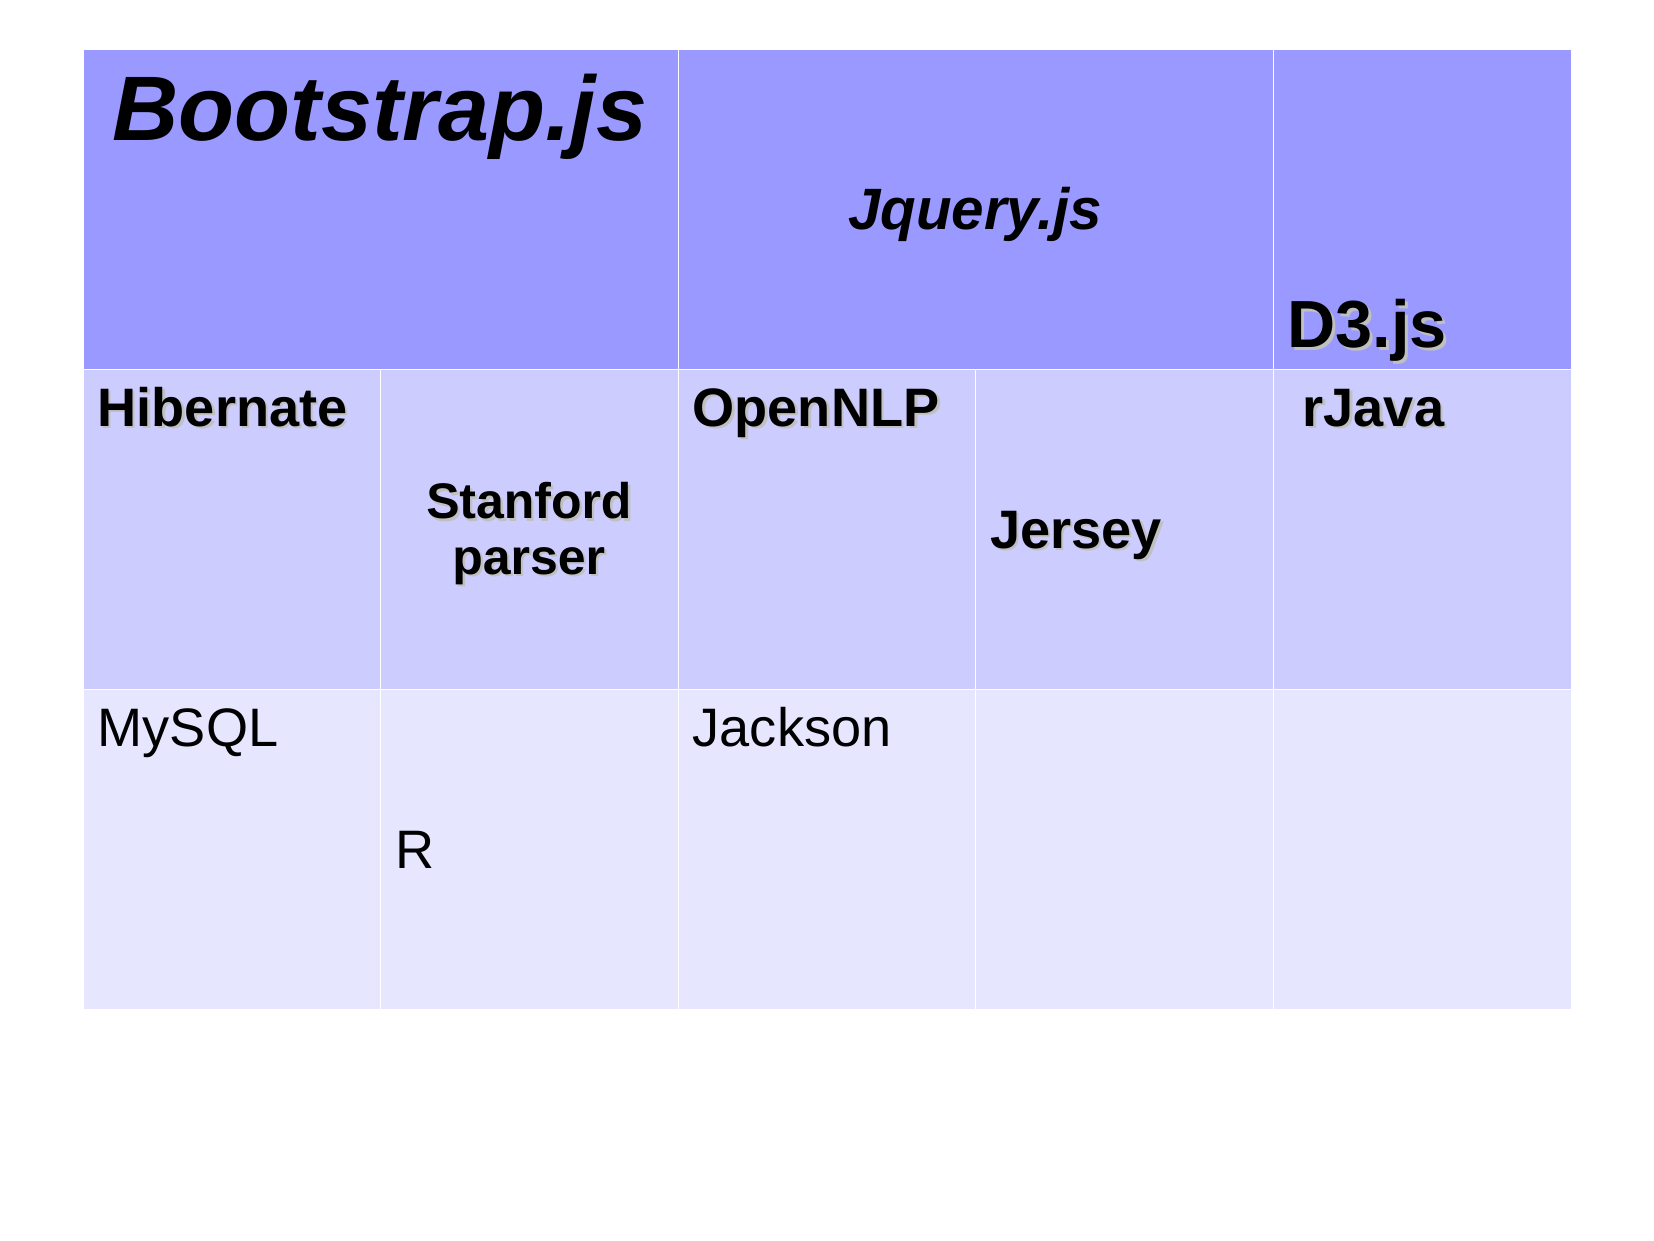

#
| Bootstrap.js | | Jquery.js | | D3.js |
| --- | --- | --- | --- | --- |
| Hibernate | Stanford parser | OpenNLP | Jersey | rJava |
| MySQL | R | Jackson | | |